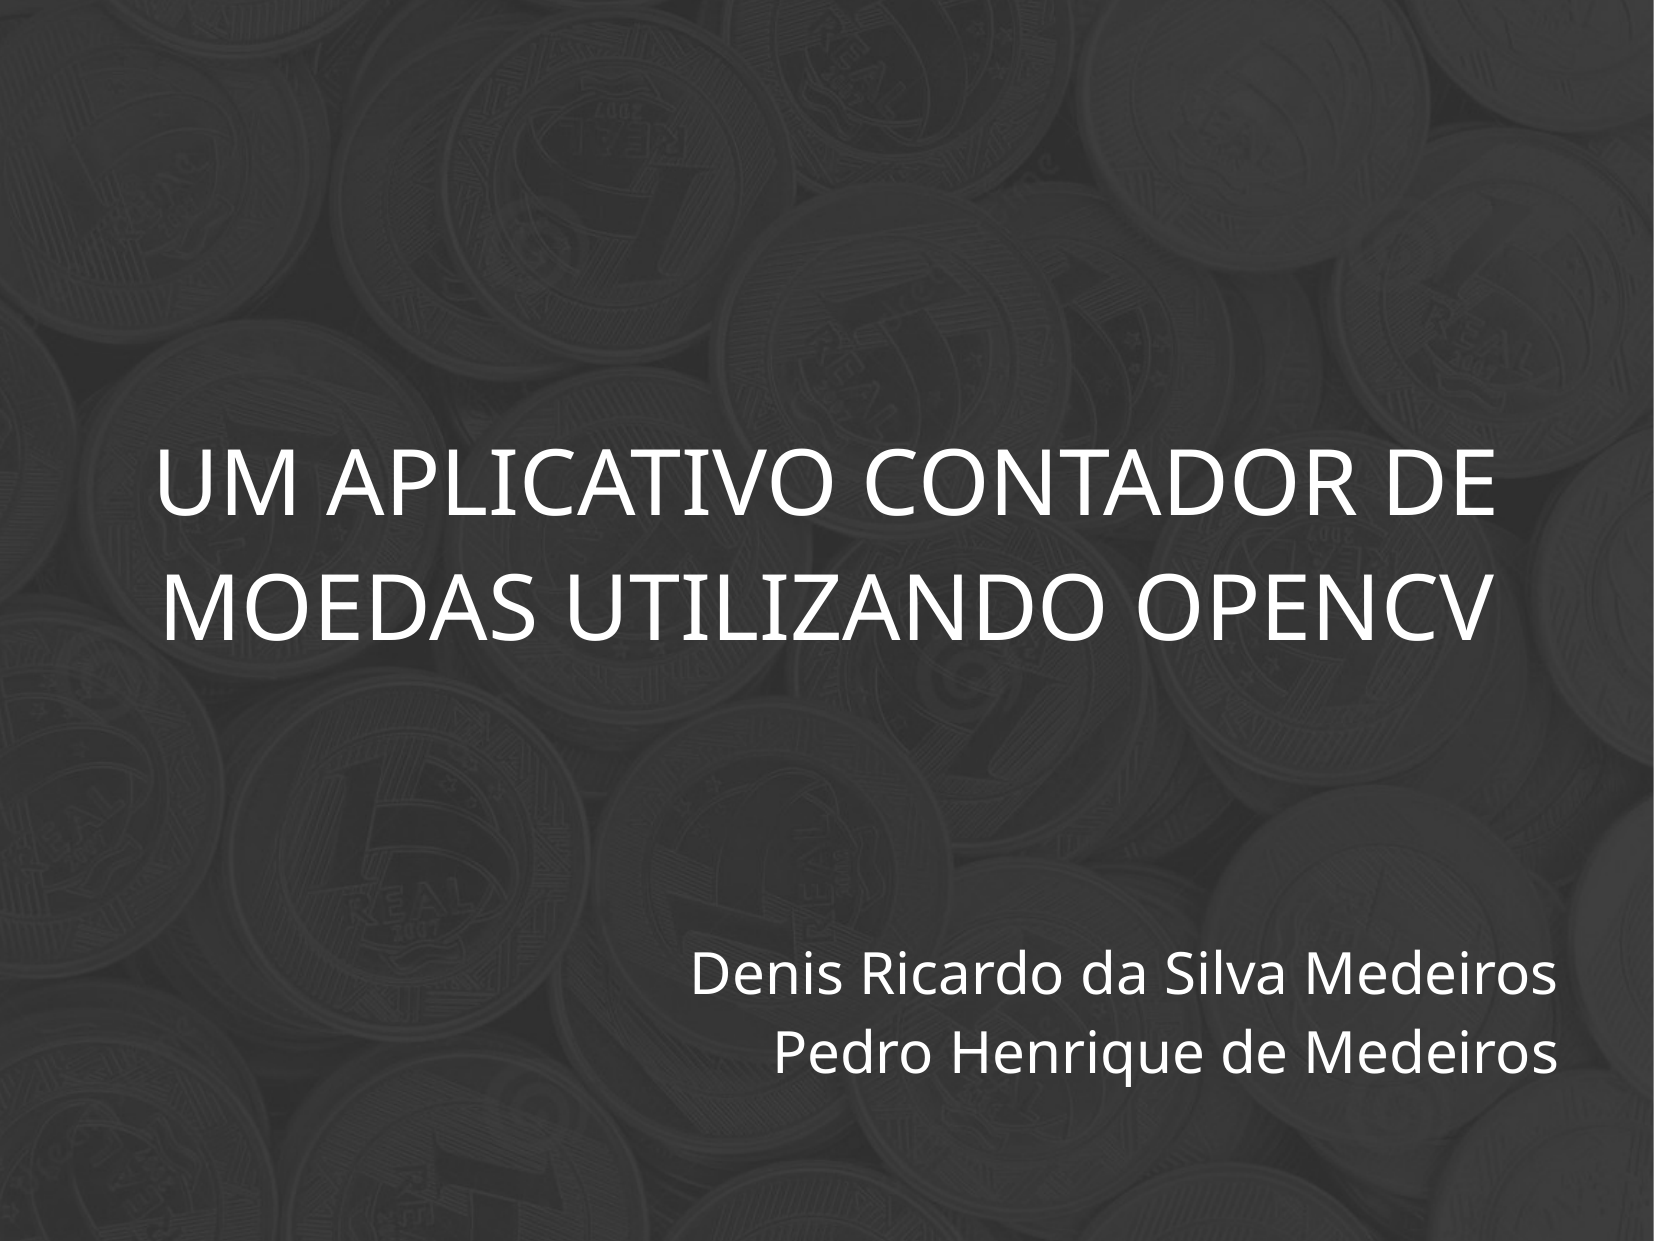

# UM APLICATIVO CONTADOR DE MOEDAS UTILIZANDO OPENCV
Denis Ricardo da Silva Medeiros
Pedro Henrique de Medeiros